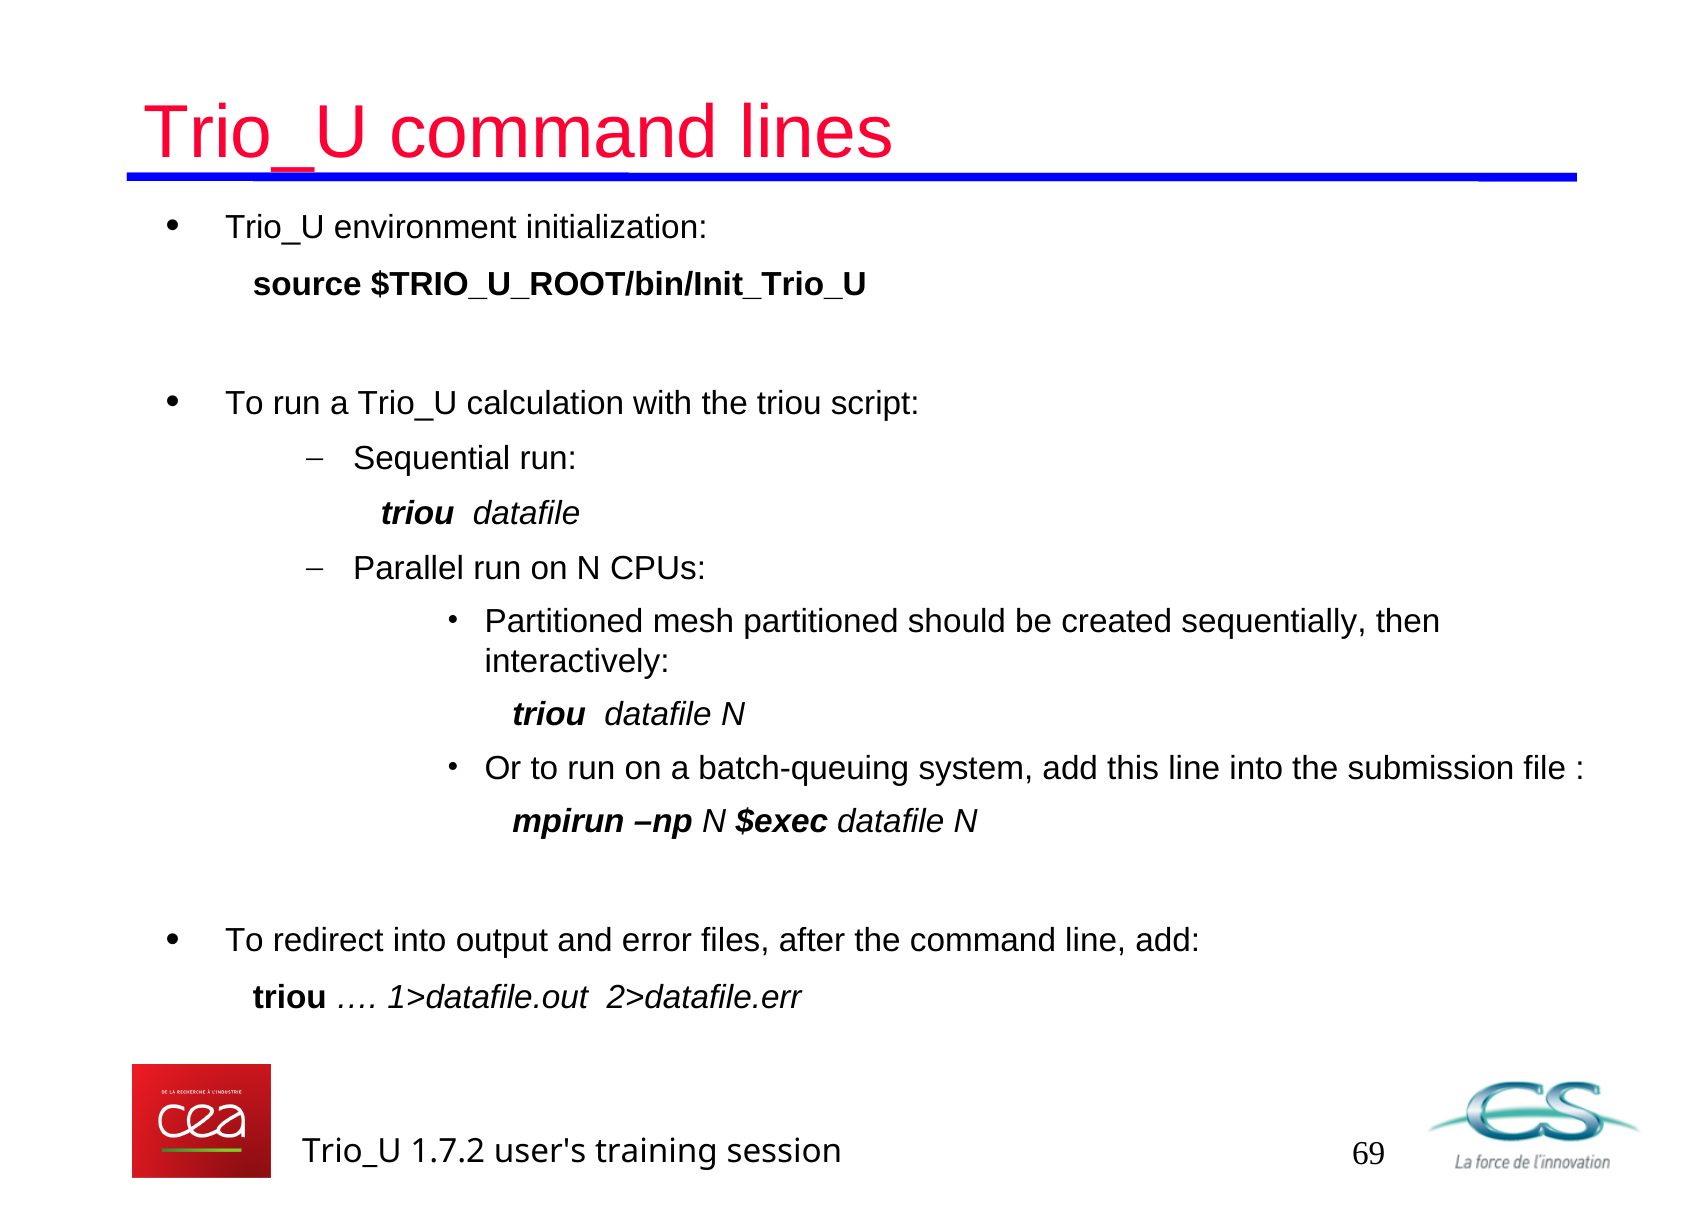

# Trio_U command lines
Trio_U environment initialization:
 source $TRIO_U_ROOT/bin/Init_Trio_U
To run a Trio_U calculation with the triou script:
Sequential run:
 triou datafile
Parallel run on N CPUs:
Partitioned mesh partitioned should be created sequentially, then interactively:
 triou datafile N
Or to run on a batch-queuing system, add this line into the submission file :
 mpirun –np N $exec datafile N
To redirect into output and error files, after the command line, add:
 triou …. 1>datafile.out 2>datafile.err
Trio_U 1.7.2 user's training session
69